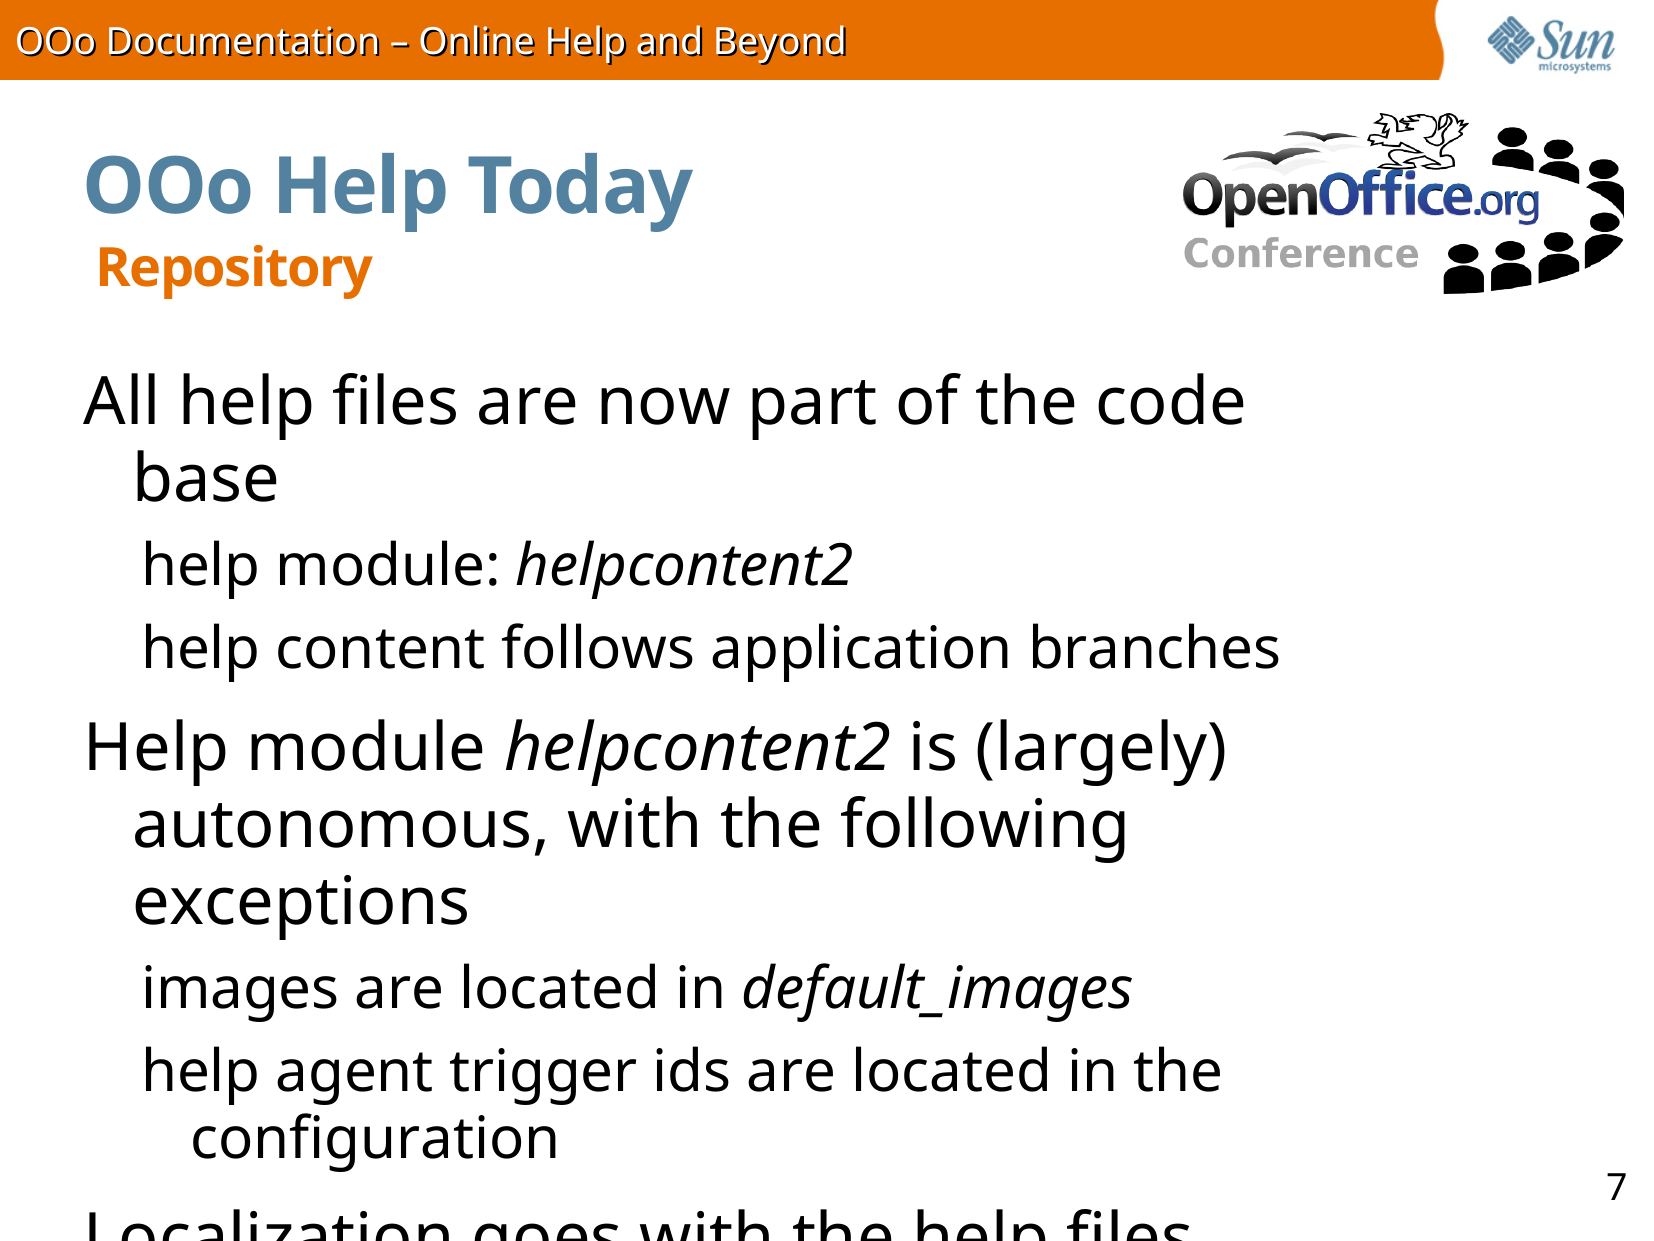

OOo Help Today
 Repository
# All help files are now part of the code base
help module: helpcontent2
help content follows application branches
Help module helpcontent2 is (largely) autonomous, with the following exceptions
images are located in default_images
help agent trigger ids are located in the configuration
Localization goes with the help files
localize.sdf contains localized strings for all files in a directory